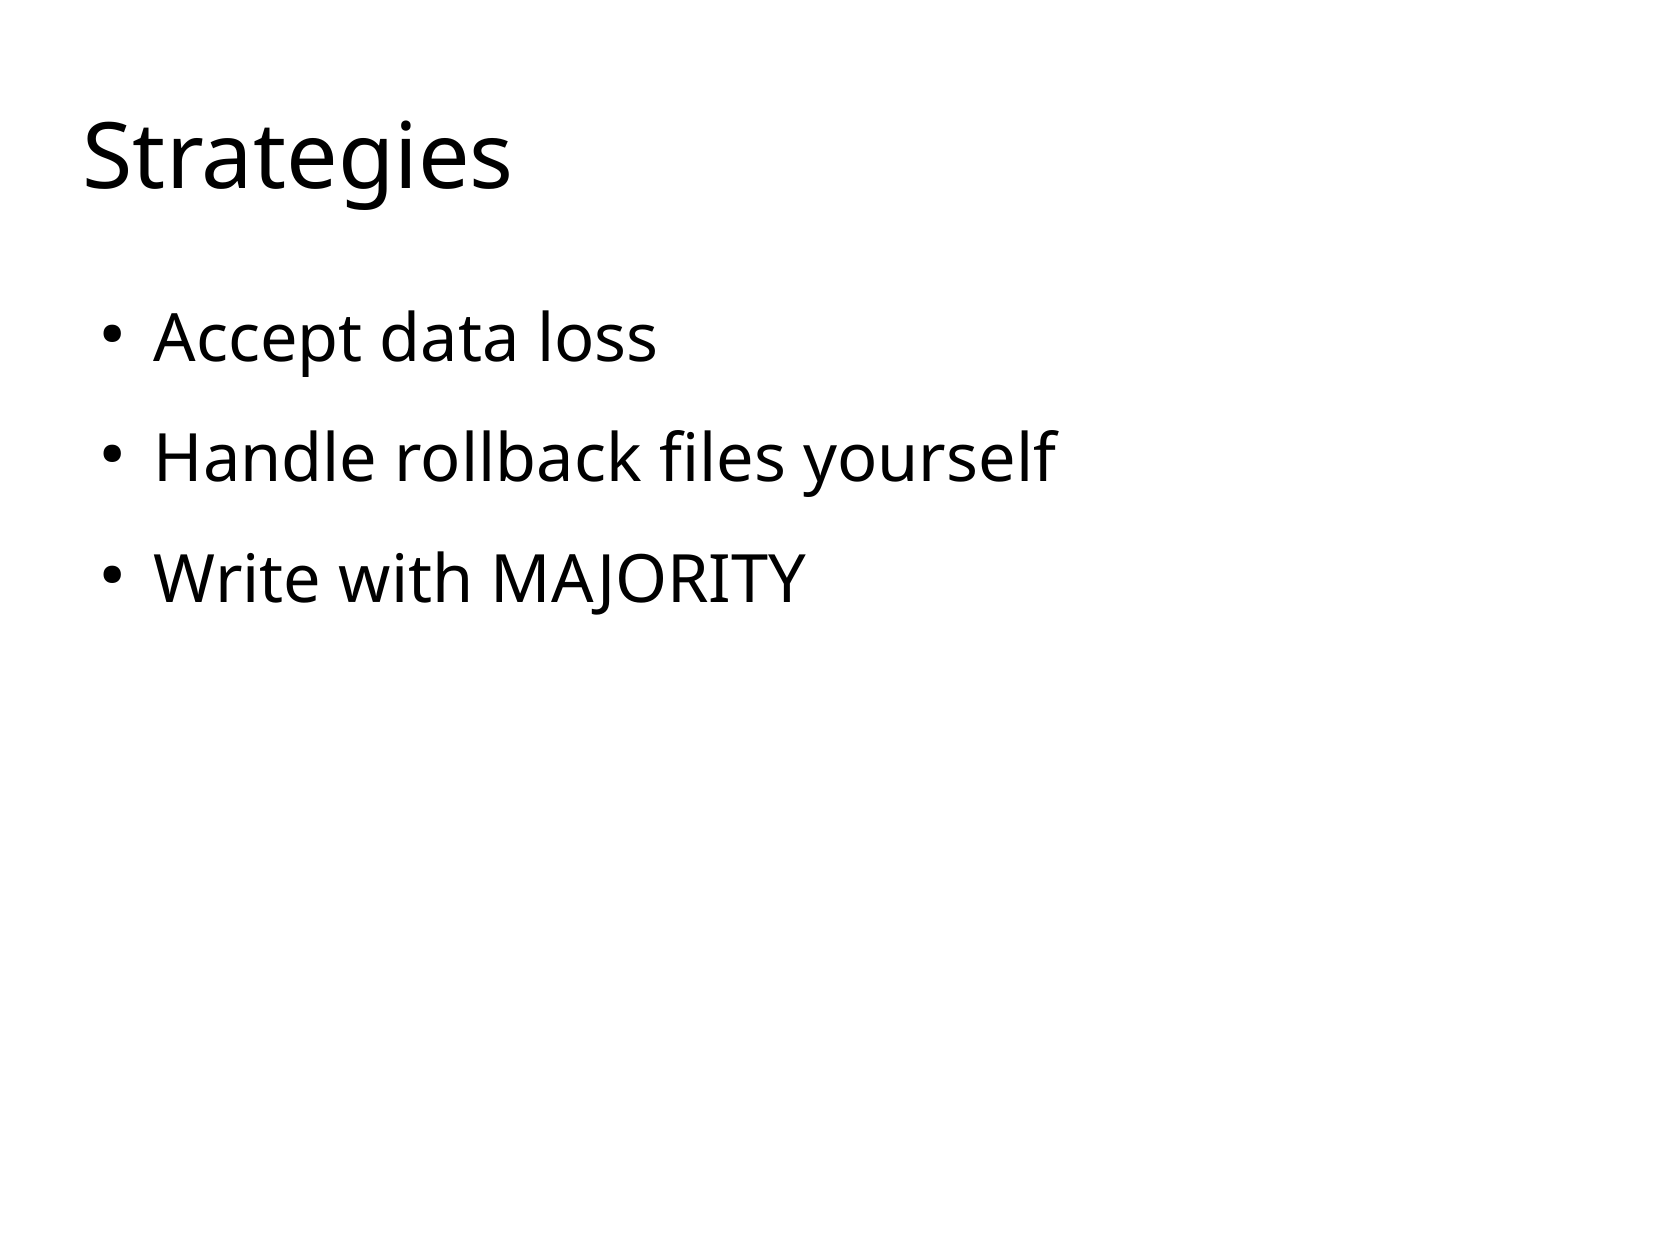

# Strategies
Accept data loss
Handle rollback files yourself
Write with MAJORITY